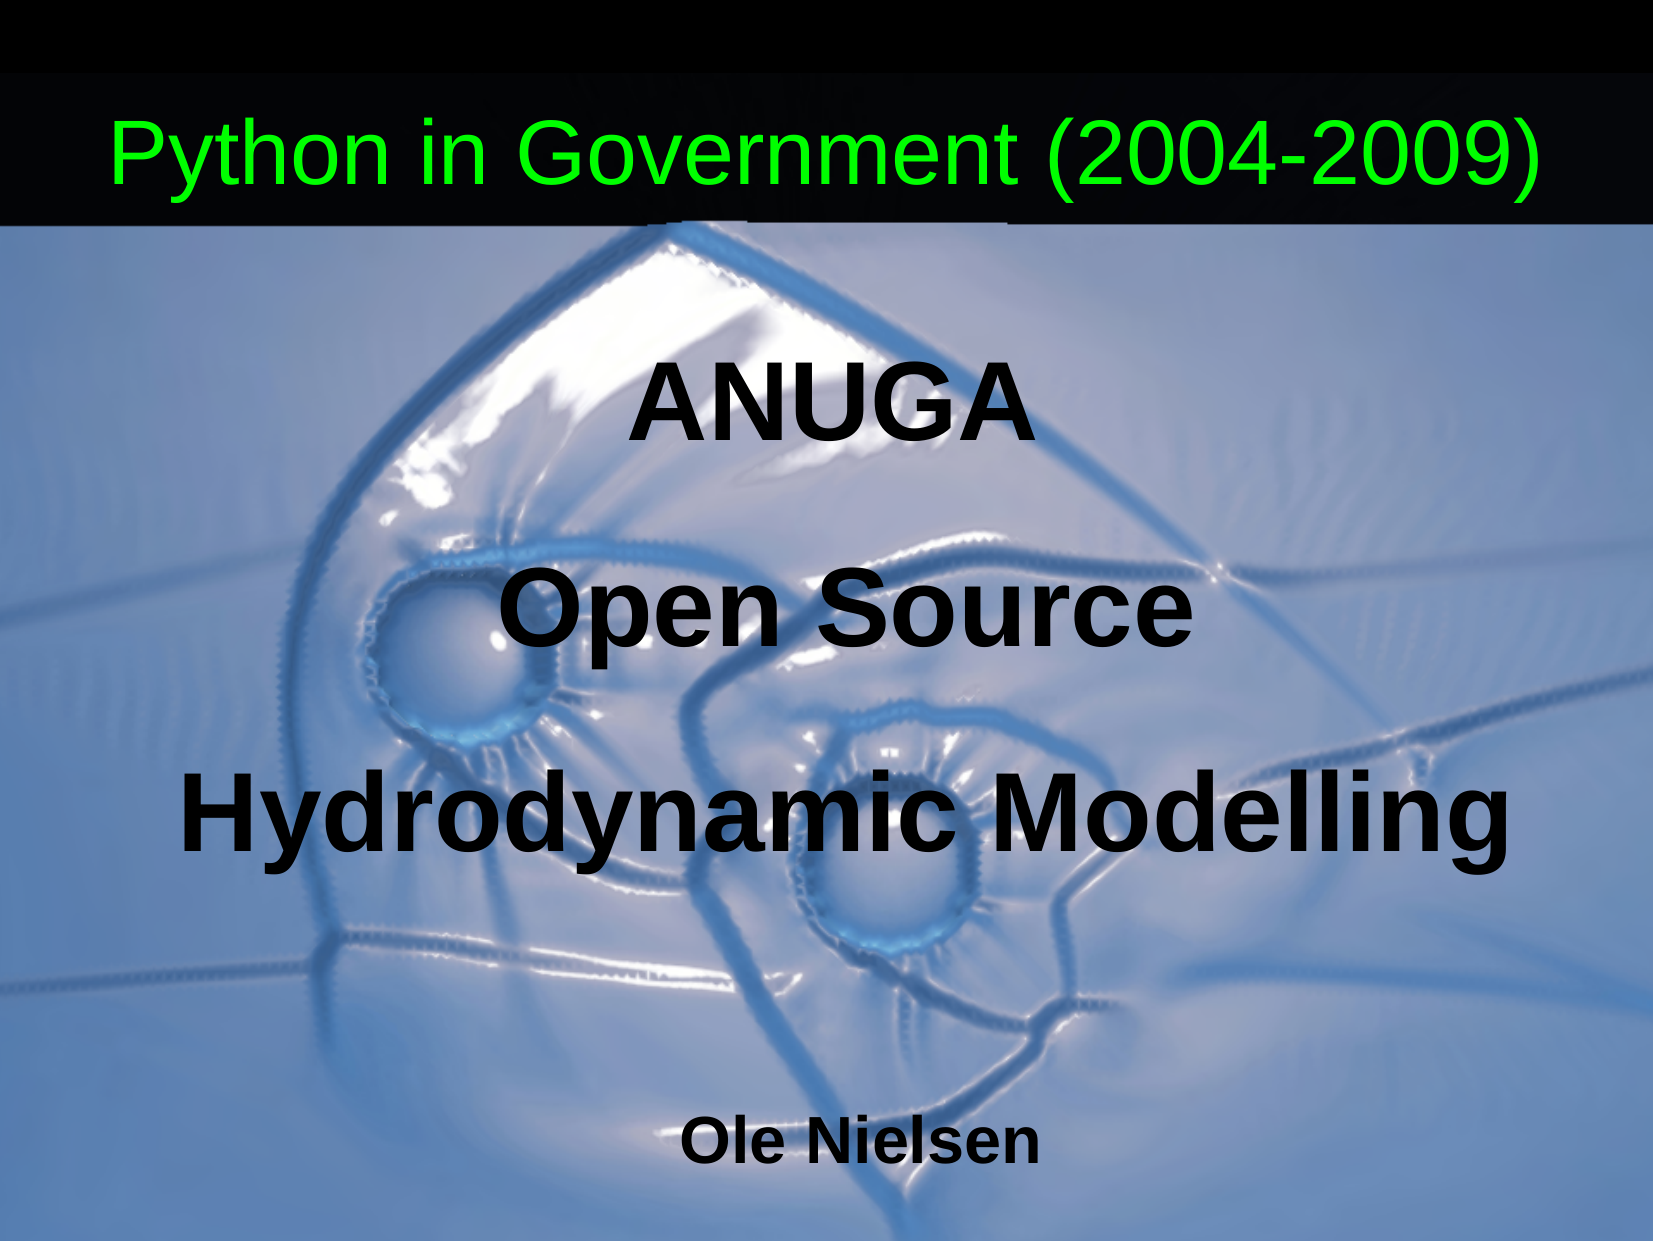

# Python in Government (2004-2009)
ANUGA
Open Source
Hydrodynamic Modelling
Ole Nielsen